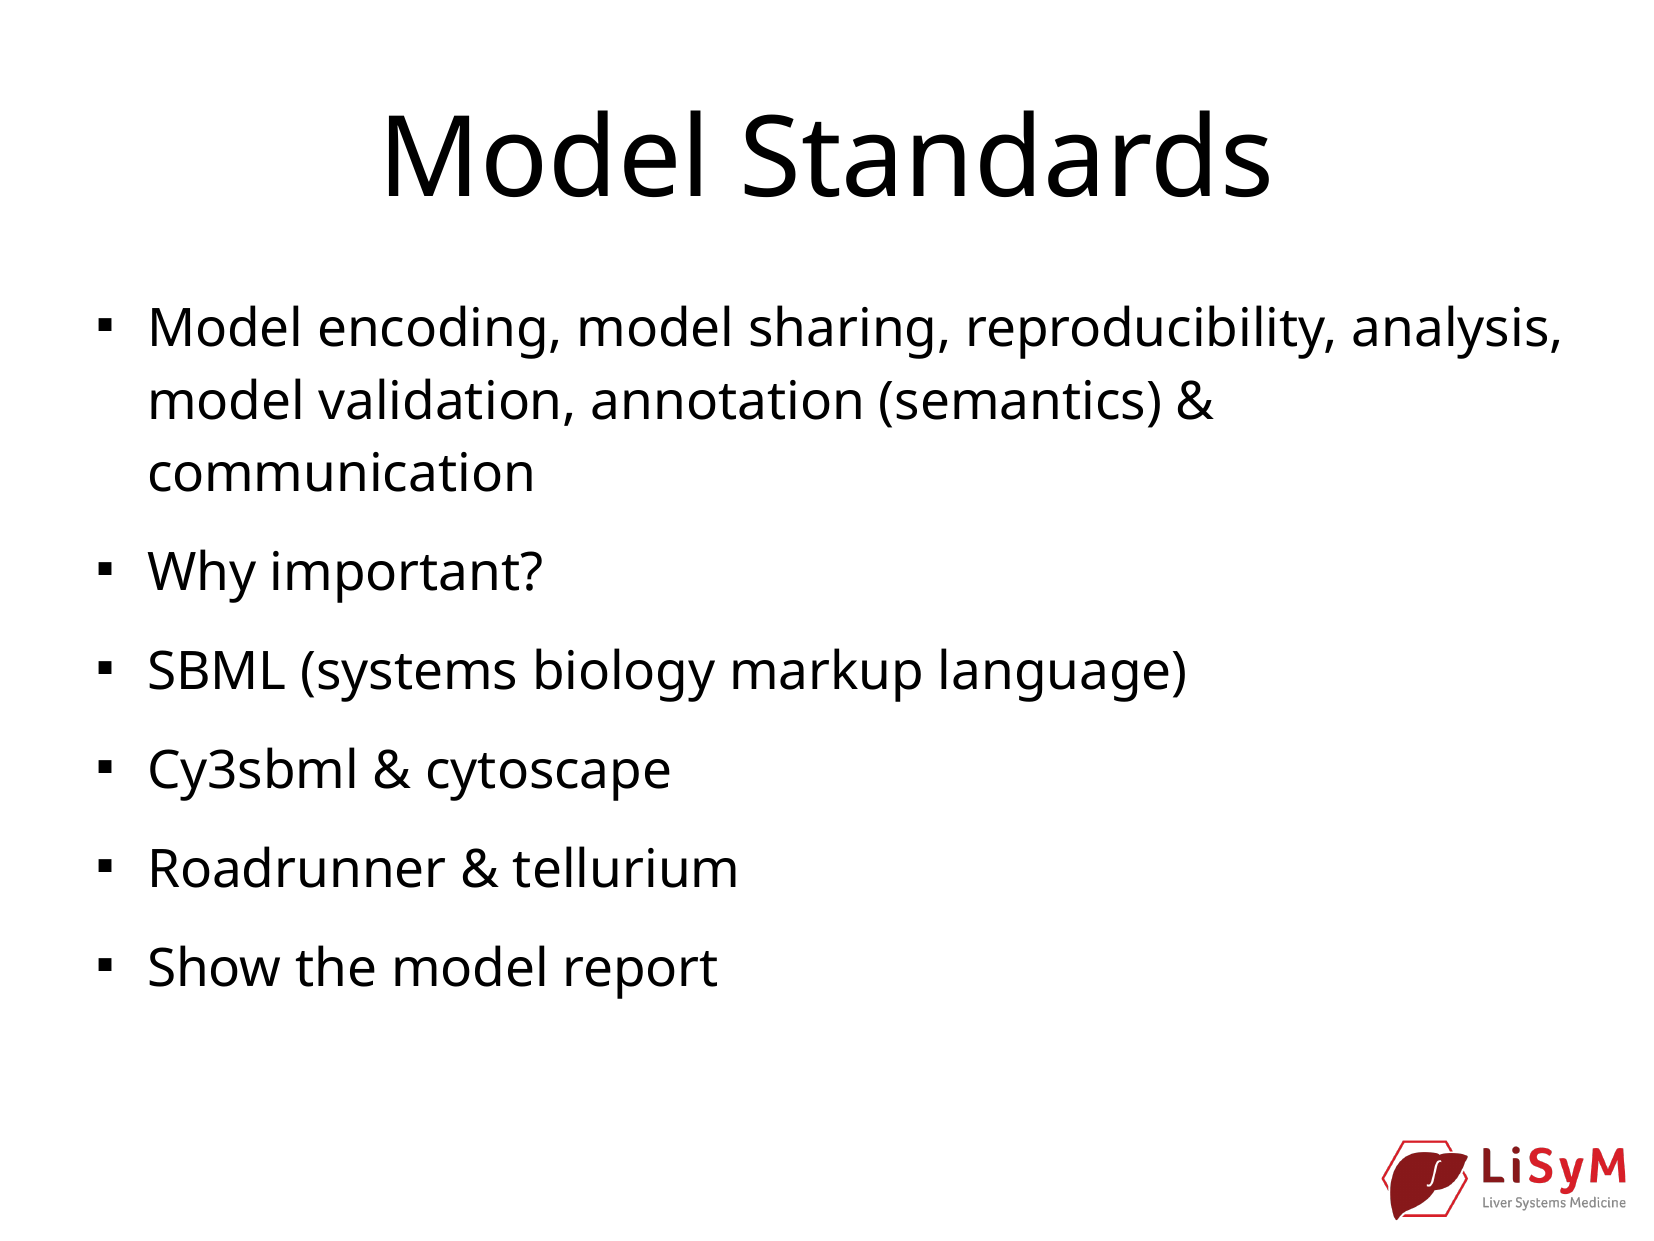

# Model Standards
Model encoding, model sharing, reproducibility, analysis, model validation, annotation (semantics) & communication
Why important?
SBML (systems biology markup language)
Cy3sbml & cytoscape
Roadrunner & tellurium
Show the model report